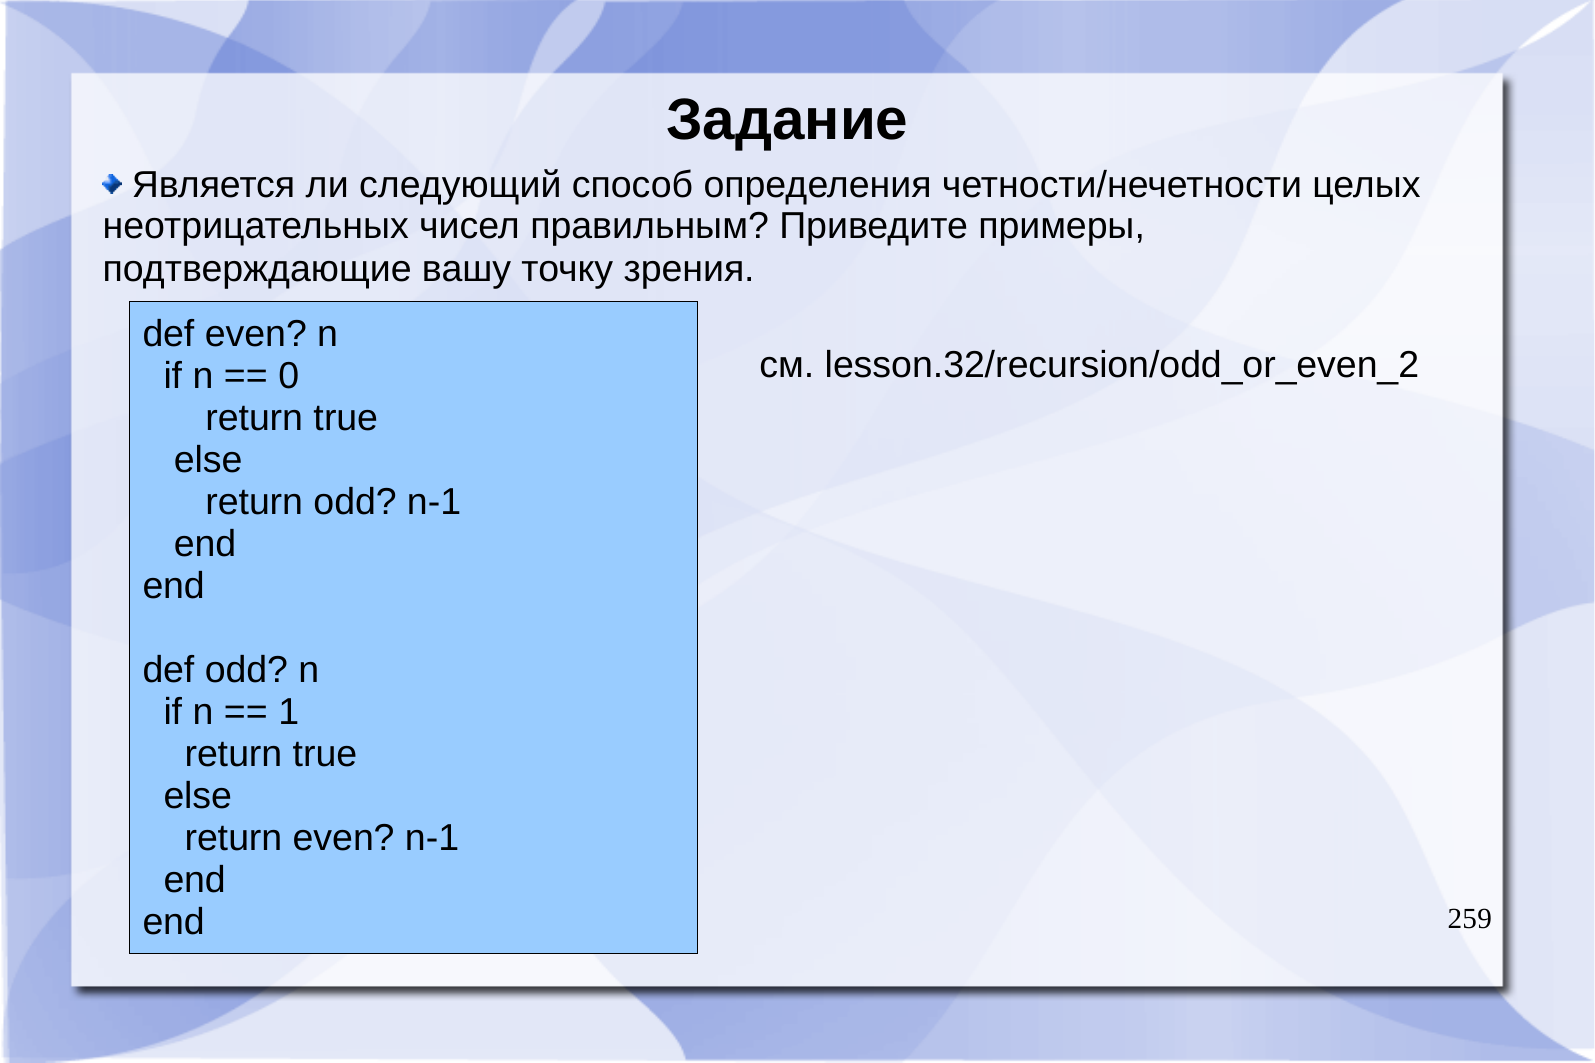

# Задание
 Является ли следующий способ определения четности/нечетности целых неотрицательных чисел правильным? Приведите примеры, подтверждающие вашу точку зрения.
def even? n
 if n == 0
 return true
 else
 return odd? n-1
 end
end
def odd? n
 if n == 1
 return true
 else
 return even? n-1
 end
end
см. lesson.32/recursion/odd_or_even_2
259